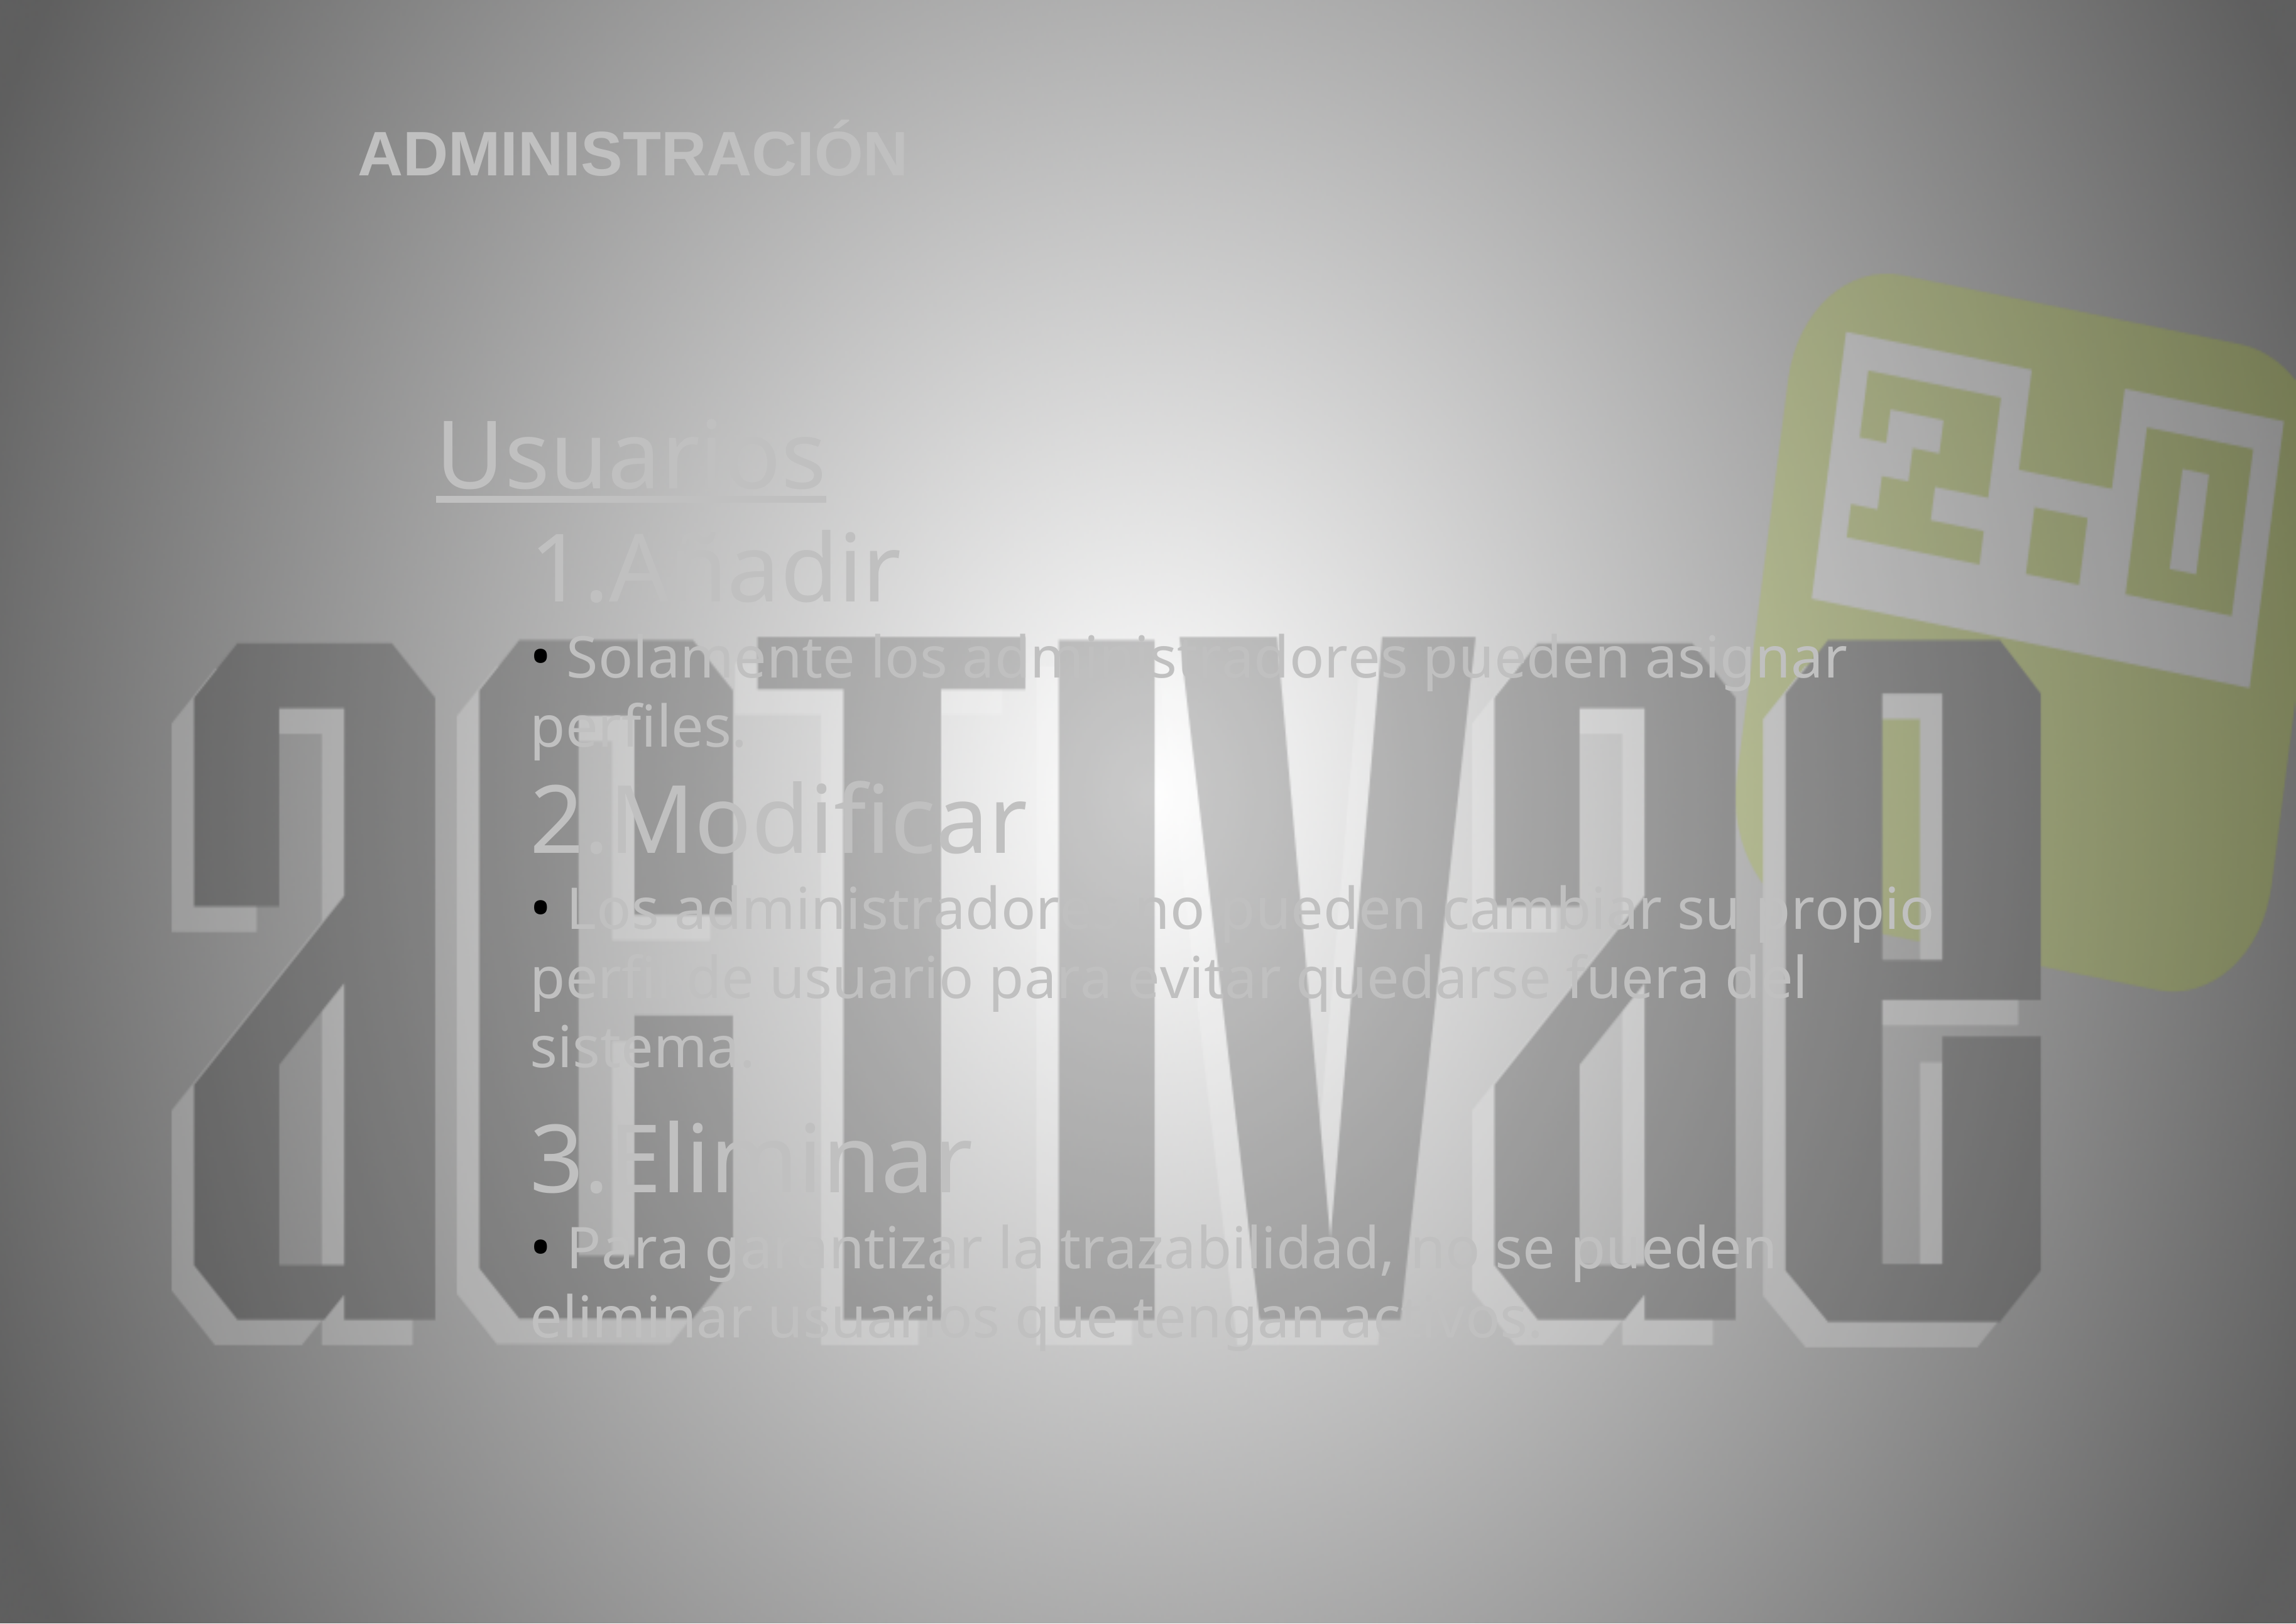

ADMINISTRACIÓN
Usuarios
	1.Añadir
 Solamente los administradores pueden asignar perfiles.
	2.Modificar
 Los administradores no pueden cambiar su propio perfil de usuario para evitar quedarse fuera del sistema.
	3.Eliminar
 Para garantizar la trazabilidad, no se pueden eliminar usuarios que tengan activos.